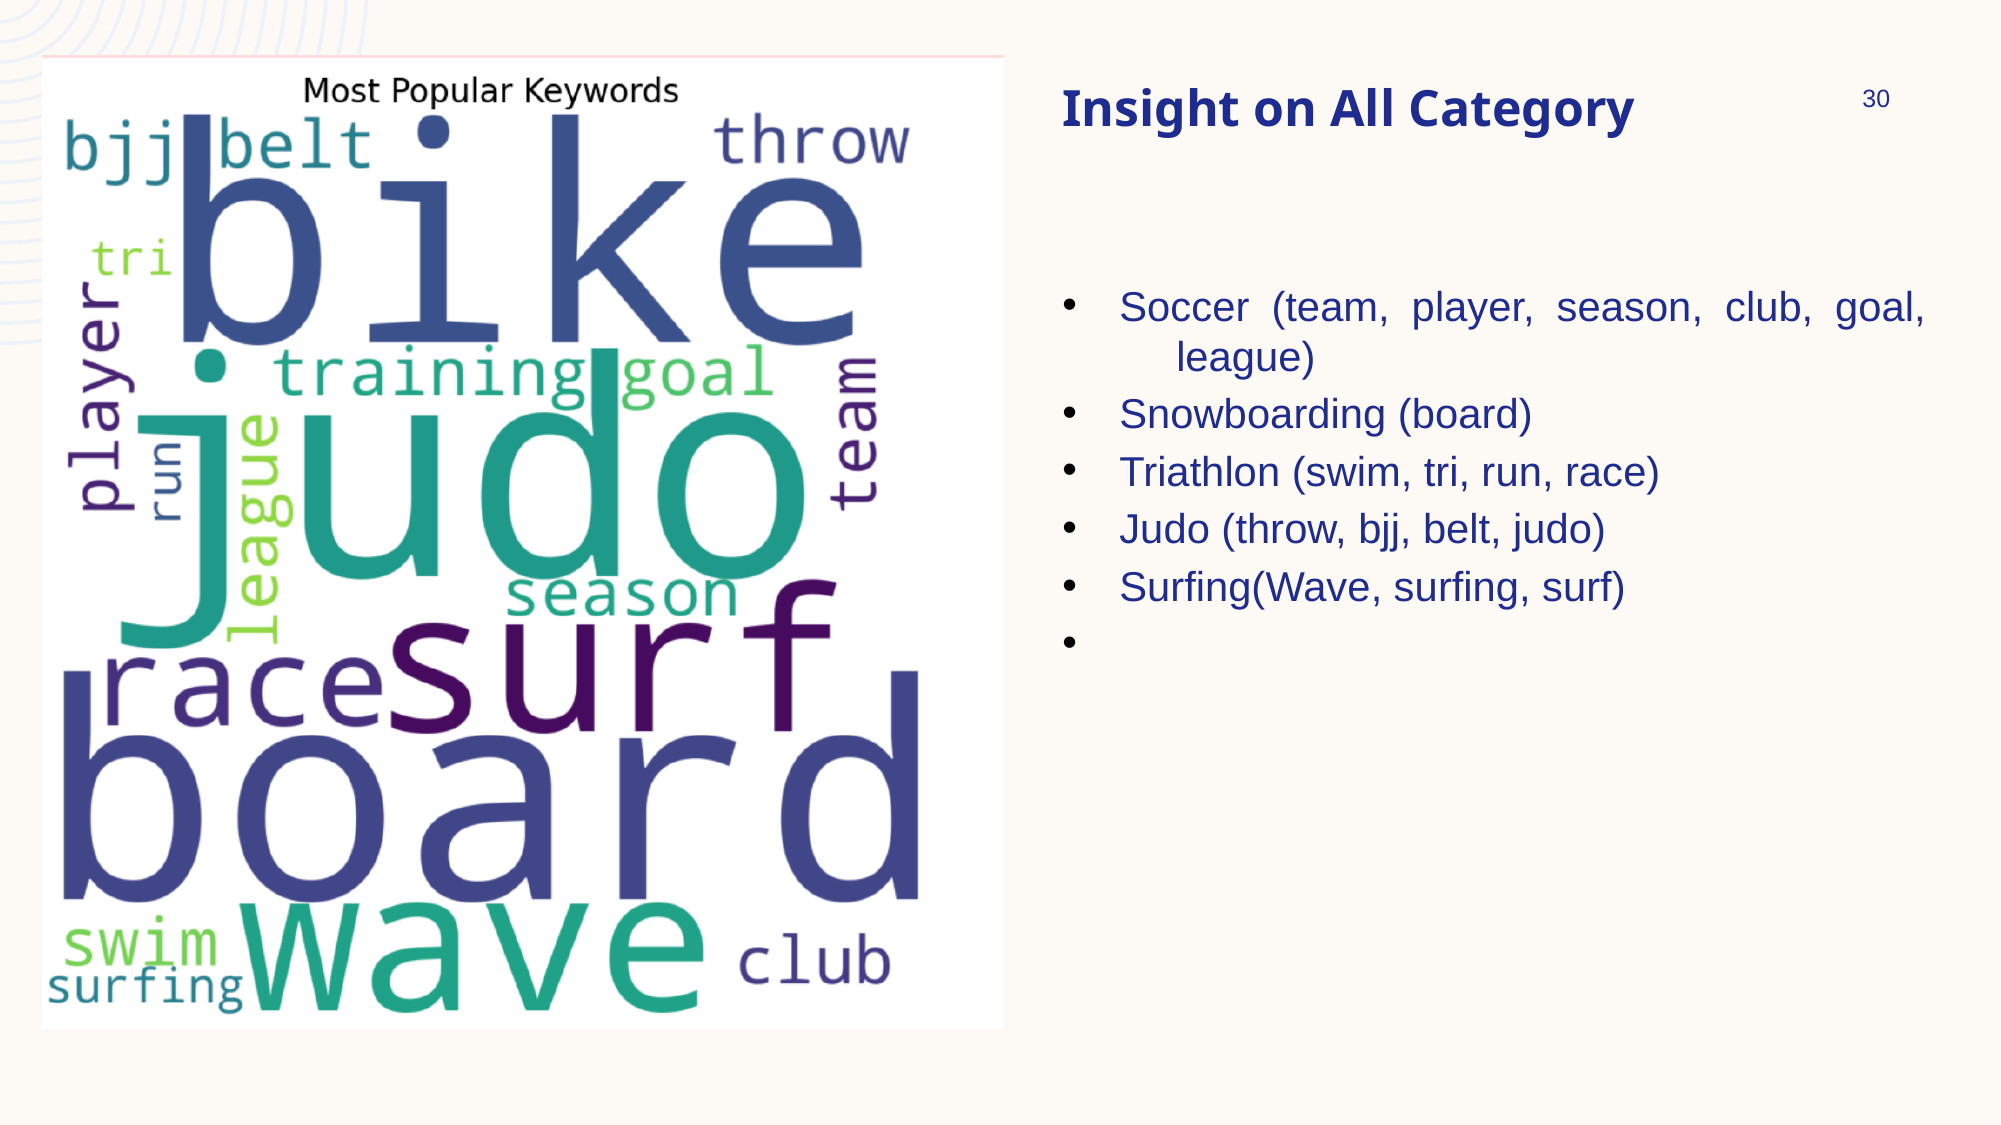

# Insight on All Category
Soccer (team, player, season, club, goal, league)
Snowboarding (board)
Triathlon (swim, tri, run, race)
Judo (throw, bjj, belt, judo)
Surfing(Wave, surfing, surf)